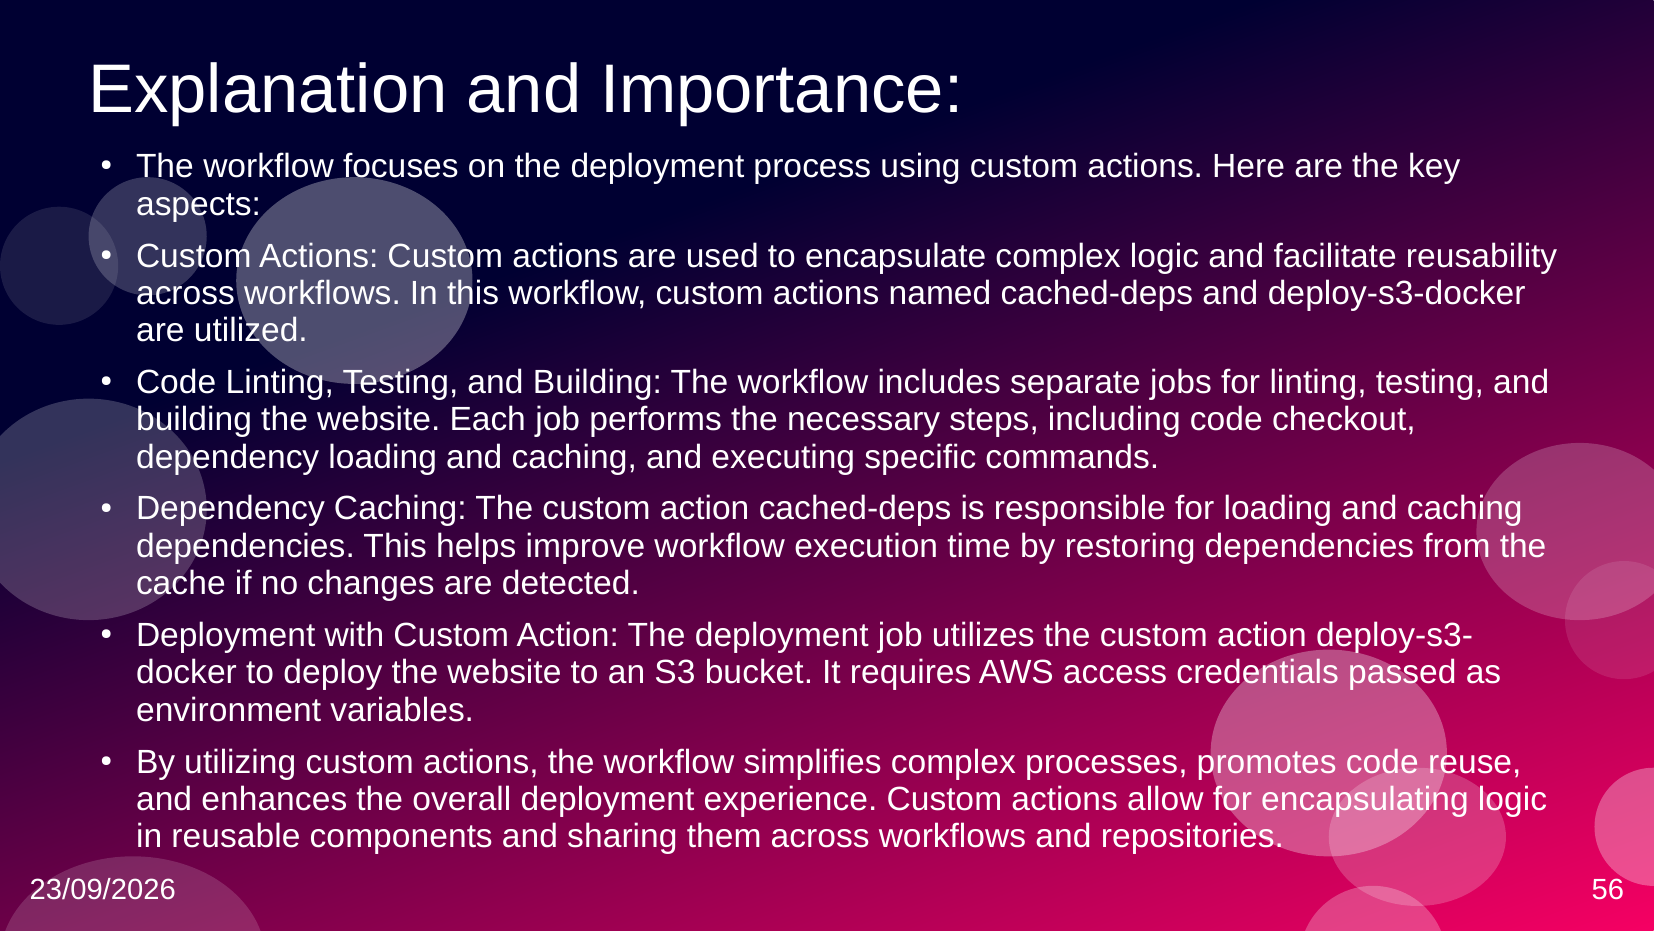

# Explanation and Importance:
The workflow focuses on the deployment process using custom actions. Here are the key aspects:
Custom Actions: Custom actions are used to encapsulate complex logic and facilitate reusability across workflows. In this workflow, custom actions named cached-deps and deploy-s3-docker are utilized.
Code Linting, Testing, and Building: The workflow includes separate jobs for linting, testing, and building the website. Each job performs the necessary steps, including code checkout, dependency loading and caching, and executing specific commands.
Dependency Caching: The custom action cached-deps is responsible for loading and caching dependencies. This helps improve workflow execution time by restoring dependencies from the cache if no changes are detected.
Deployment with Custom Action: The deployment job utilizes the custom action deploy-s3-docker to deploy the website to an S3 bucket. It requires AWS access credentials passed as environment variables.
By utilizing custom actions, the workflow simplifies complex processes, promotes code reuse, and enhances the overall deployment experience. Custom actions allow for encapsulating logic in reusable components and sharing them across workflows and repositories.
56